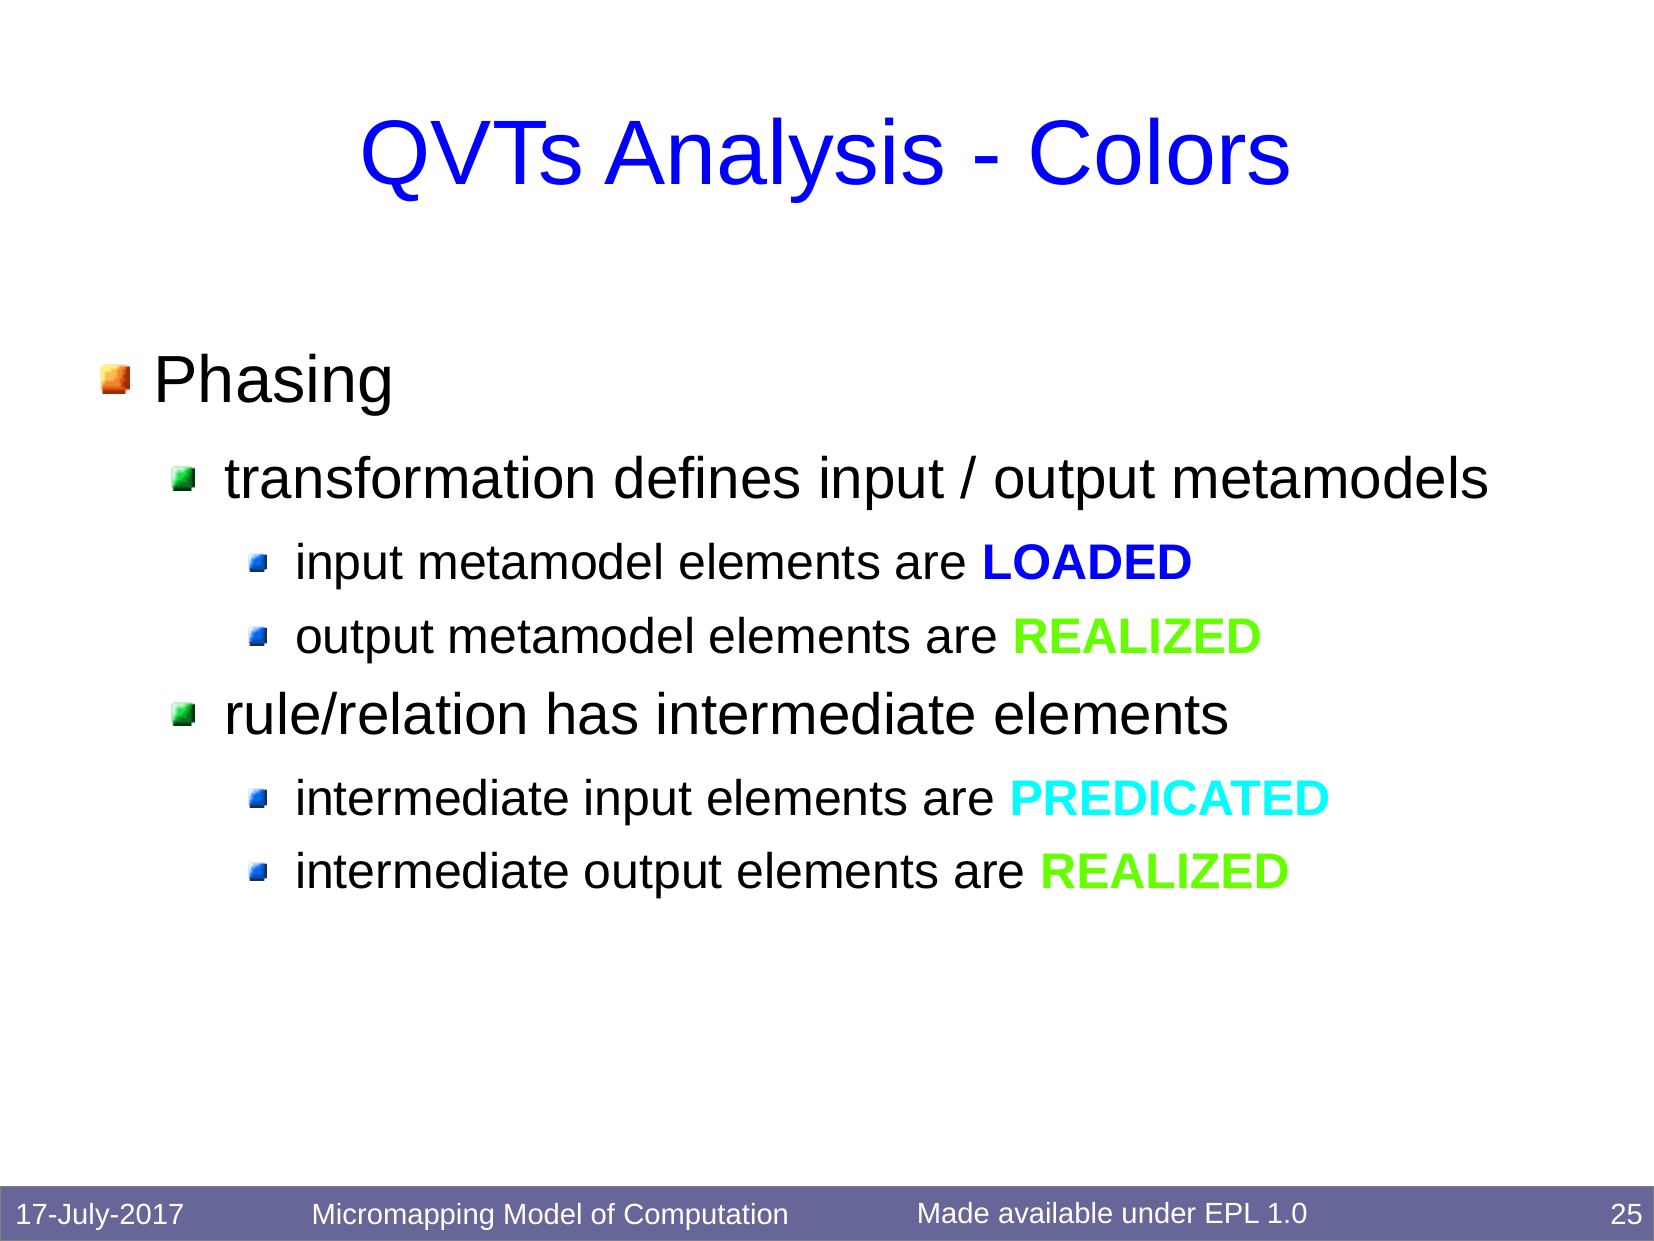

# QVTs Analysis - Colors
Phasing
transformation defines input / output metamodels
input metamodel elements are LOADED
output metamodel elements are REALIZED
rule/relation has intermediate elements
intermediate input elements are PREDICATED
intermediate output elements are REALIZED
17-July-2017
Micromapping Model of Computation
25